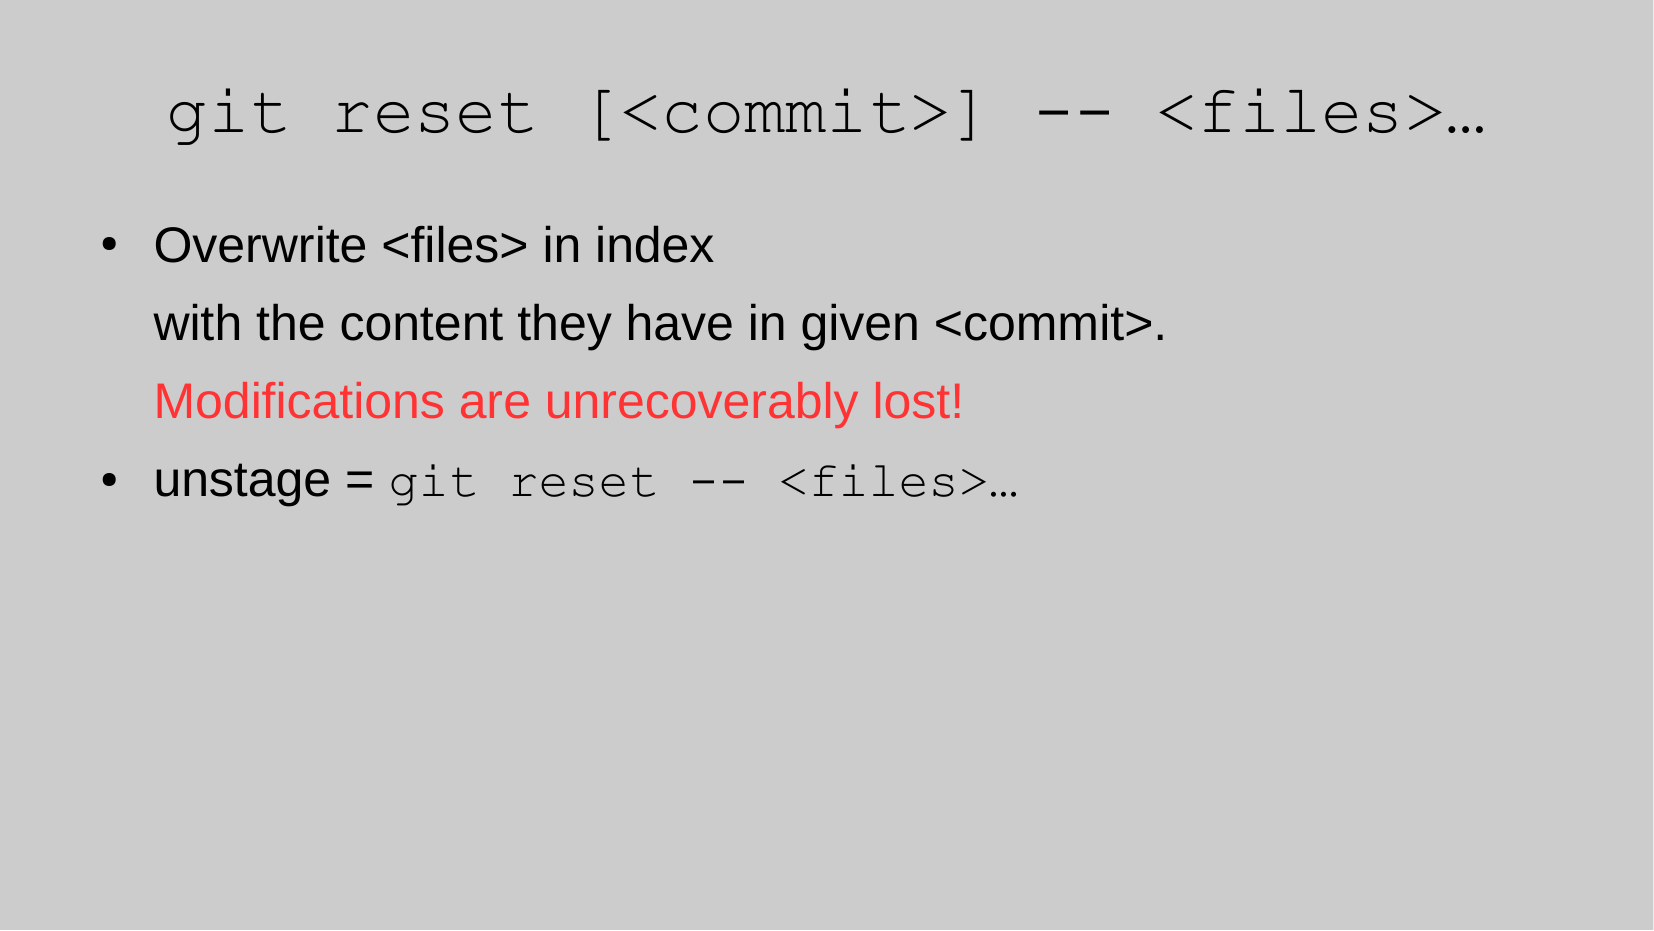

# git reset [<commit>] -- <files>…
Overwrite <files> in index
with the content they have in given <commit>.
Modifications are unrecoverably lost!
unstage = git reset -- <files>…